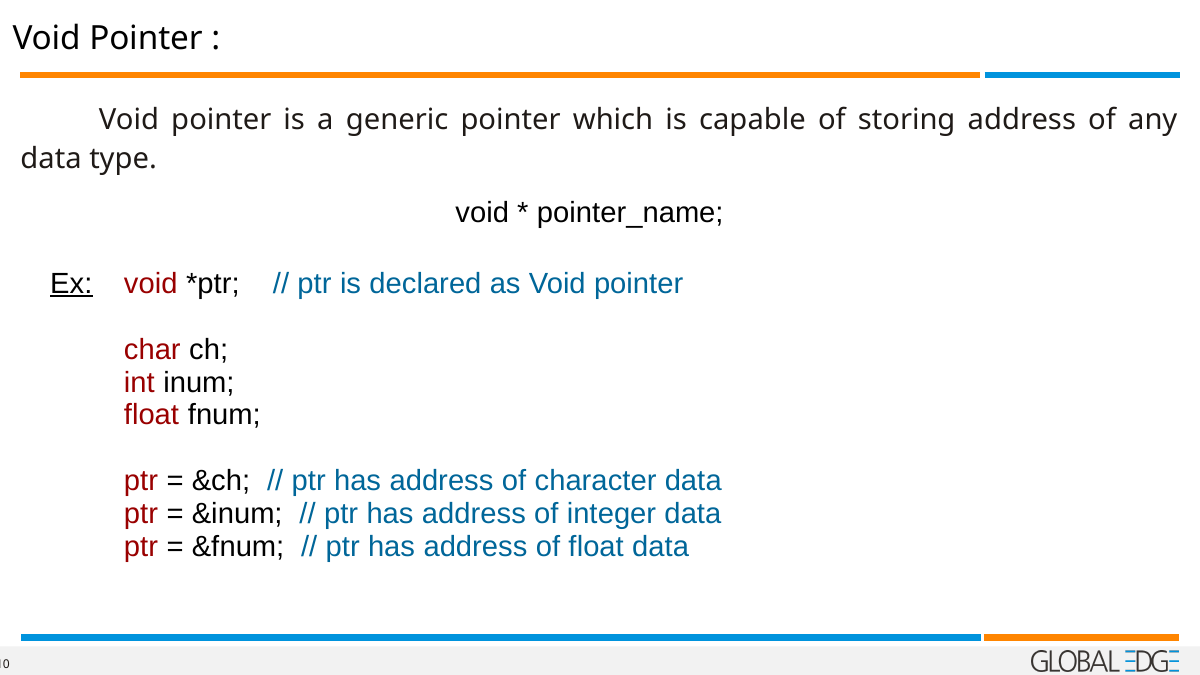

# Void Pointer :
 	Void pointer is a generic pointer which is capable of storing address of any data type.
				void * pointer_name;
Ex:	void *ptr; // ptr is declared as Void pointer
	char ch;
	int inum;
	float fnum;
	ptr = &ch; // ptr has address of character data
	ptr = &inum; // ptr has address of integer data
	ptr = &fnum; // ptr has address of float data